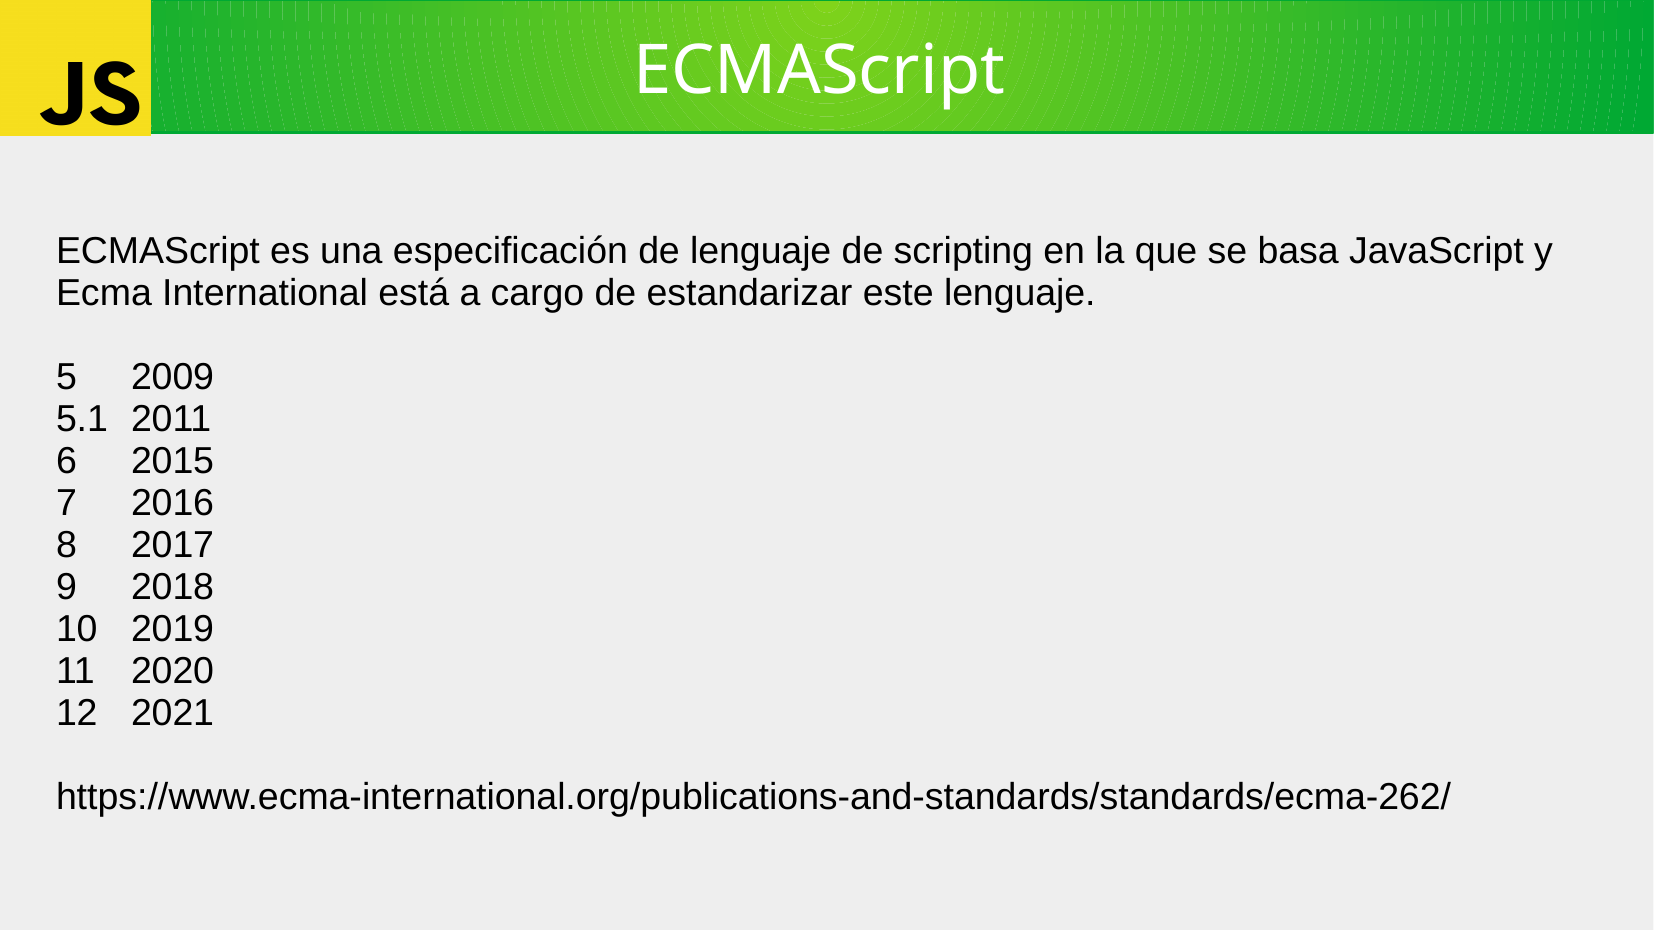

# ECMAScript
ECMAScript es una especificación de lenguaje de scripting en la que se basa JavaScript y Ecma International está a cargo de estandarizar este lenguaje.
5	2009
5.1	2011
6	2015
7	2016
8	2017
9	2018
10	2019
11	2020
12	2021
https://www.ecma-international.org/publications-and-standards/standards/ecma-262/